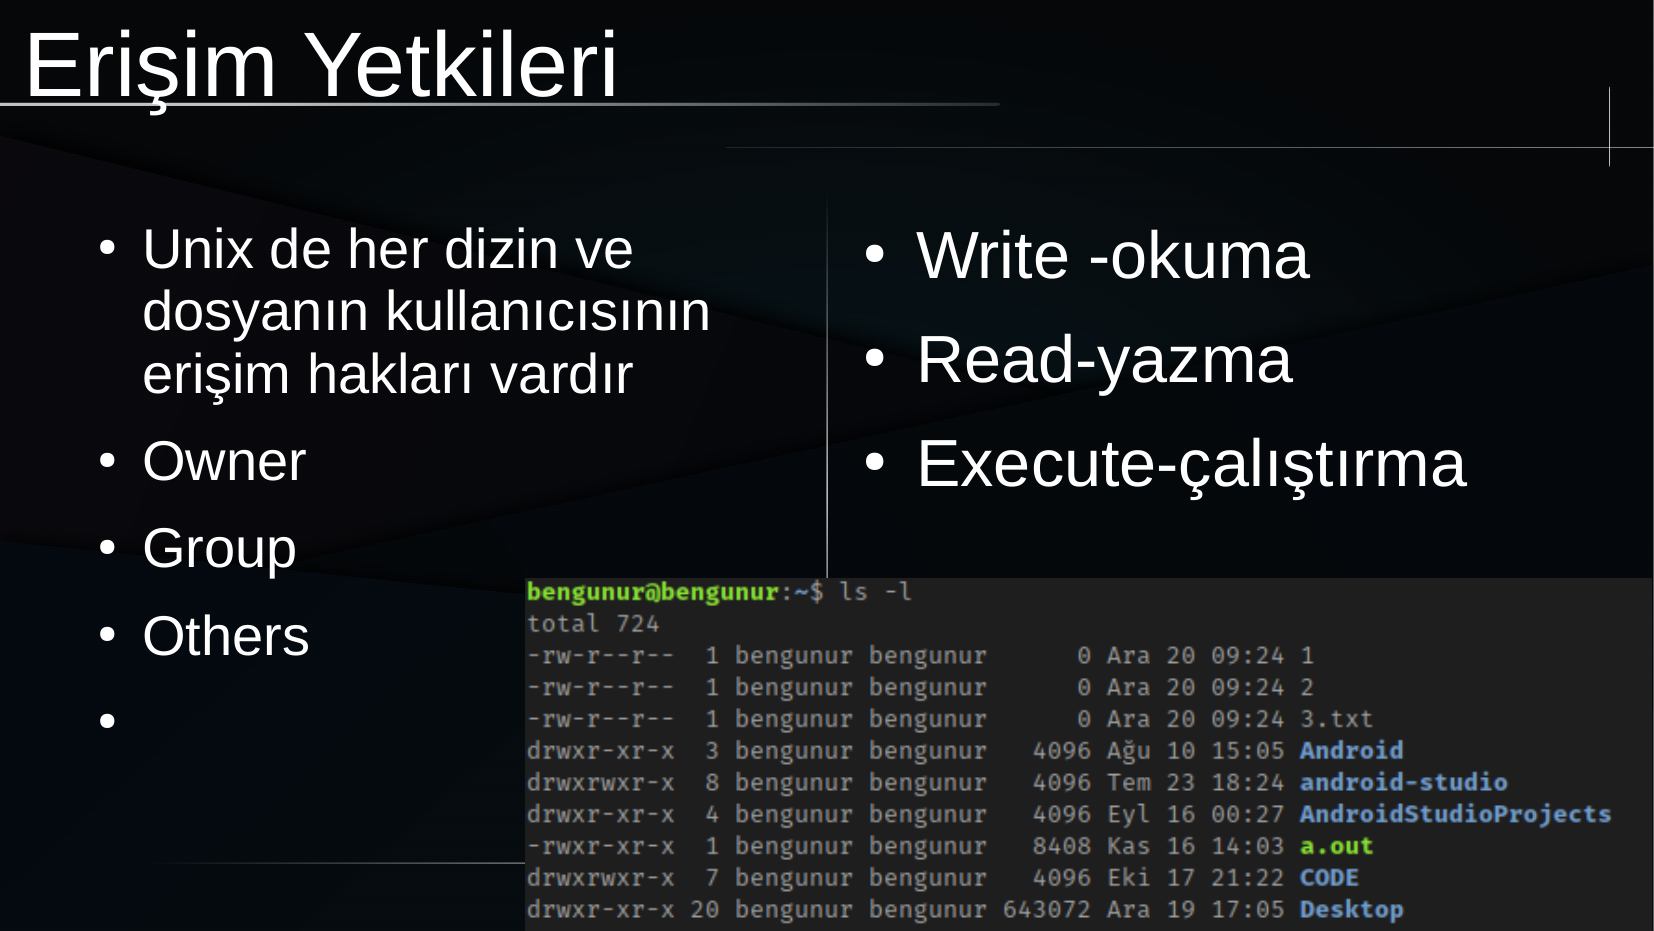

# Erişim Yetkileri
Unix de her dizin ve dosyanın kullanıcısının erişim hakları vardır
Owner
Group
Others
Write -okuma
Read-yazma
Execute-çalıştırma